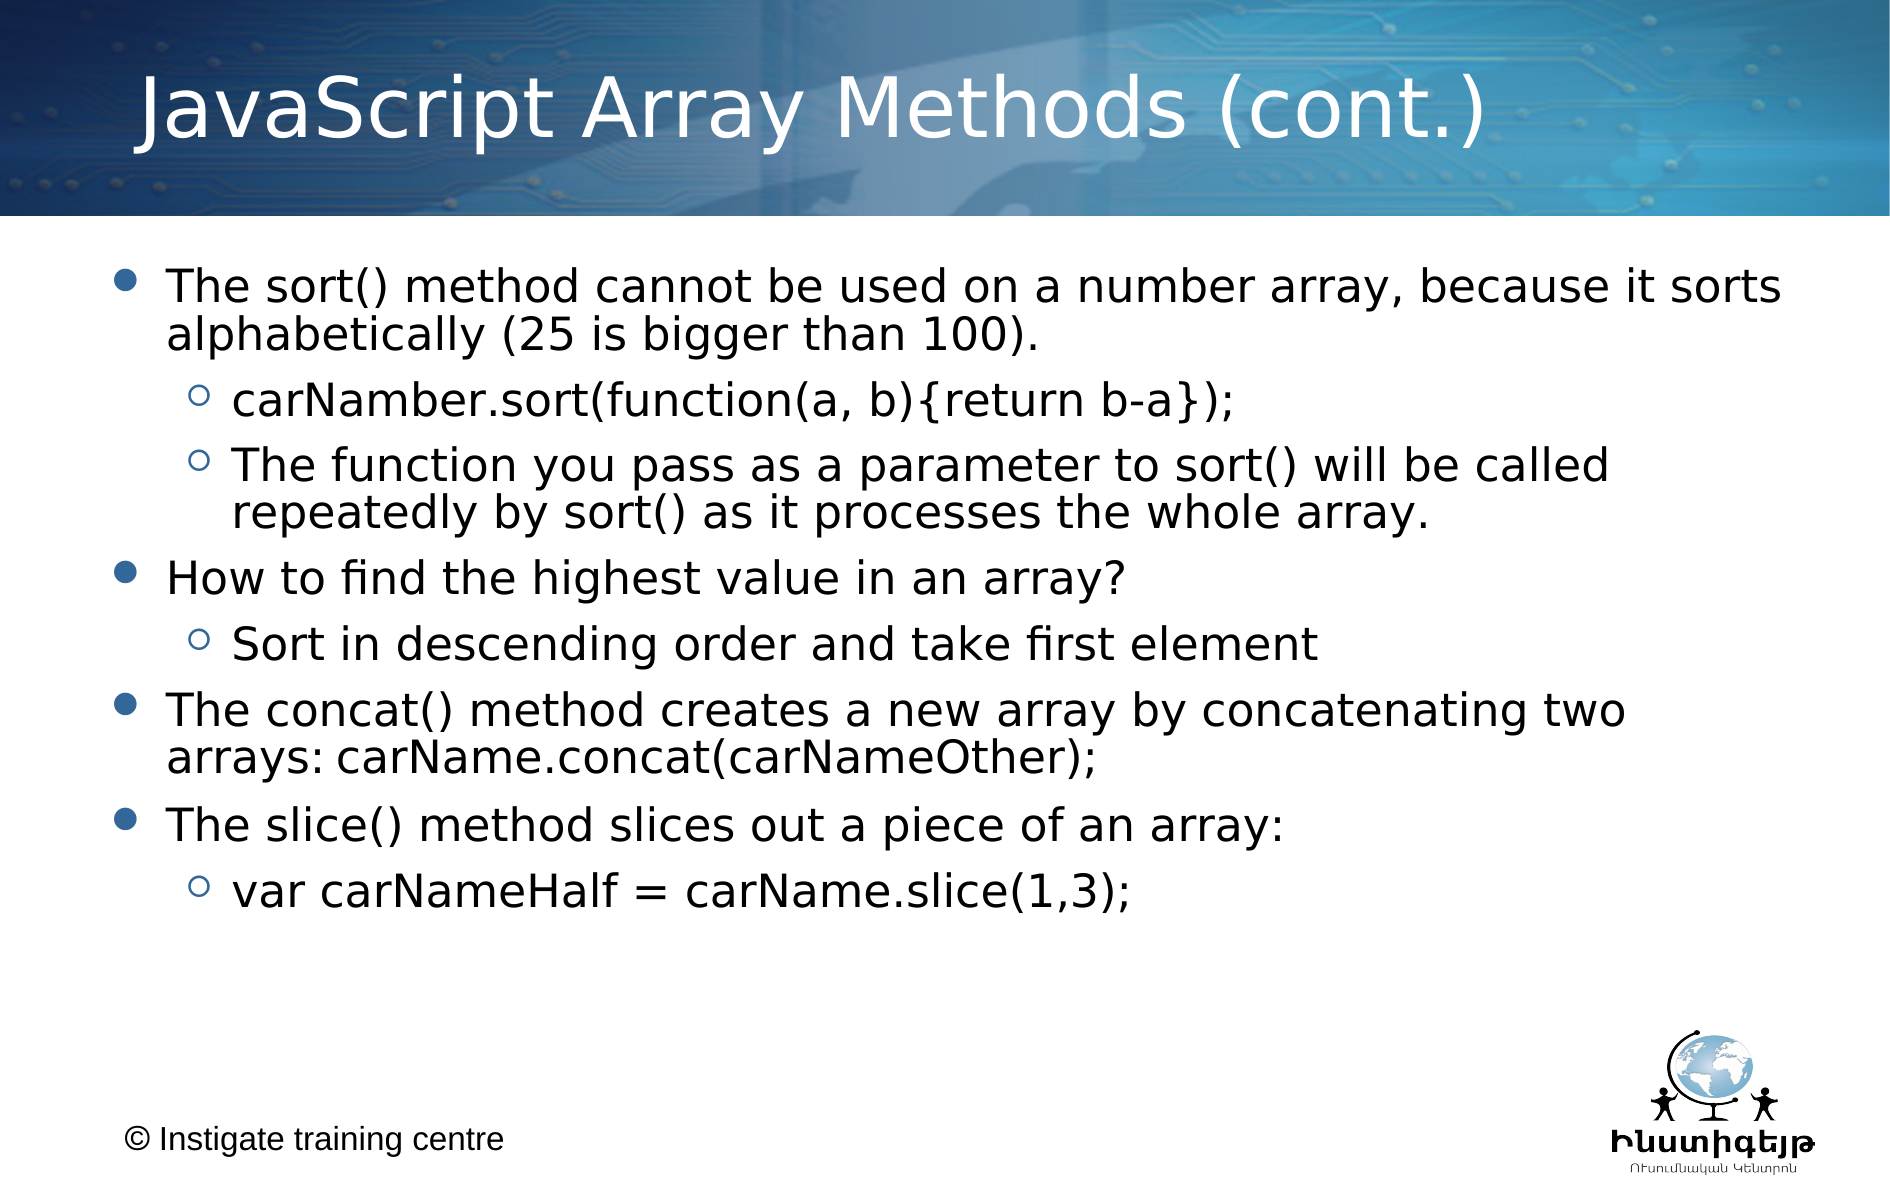

JavaScript Array Methods (cont.)
# The sort() method cannot be used on a number array, because it sorts alphabetically (25 is bigger than 100).
carNamber.sort(function(a, b){return b-a});
The function you pass as a parameter to sort() will be called repeatedly by sort() as it processes the whole array.
How to find the highest value in an array?
Sort in descending order and take first element
The concat() method creates a new array by concatenating two arrays:	carName.concat(carNameOther);
The slice() method slices out a piece of an array:
var carNameHalf = carName.slice(1,3);